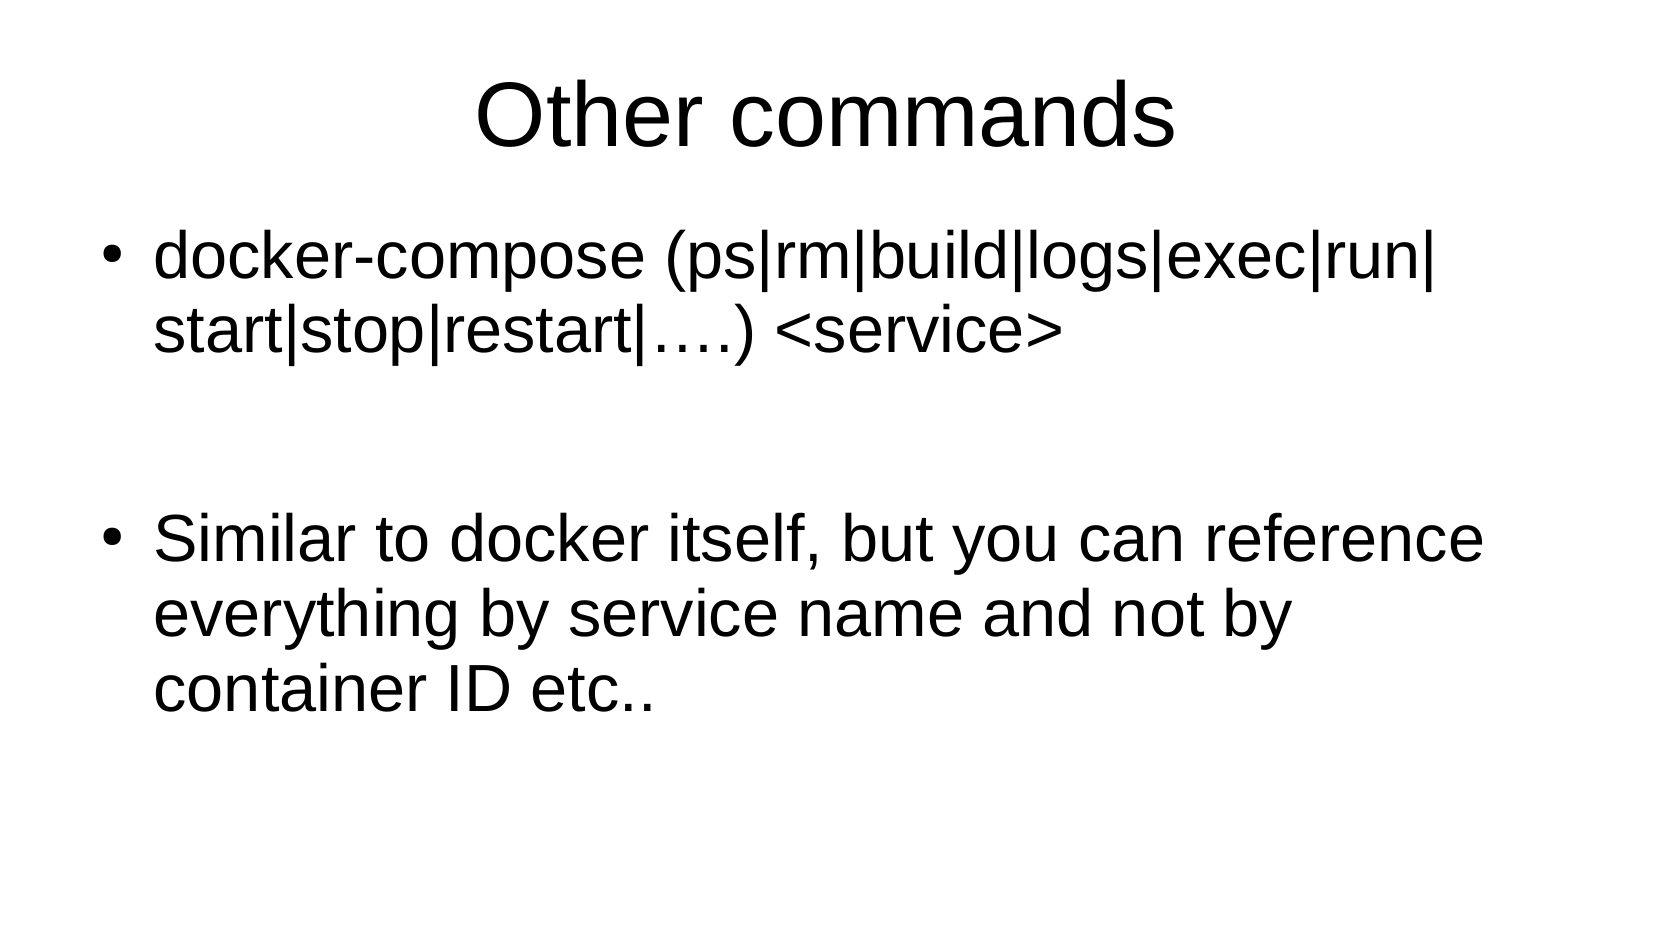

# Other commands
docker-compose (ps|rm|build|logs|exec|run|start|stop|restart|….) <service>
Similar to docker itself, but you can reference everything by service name and not by container ID etc..